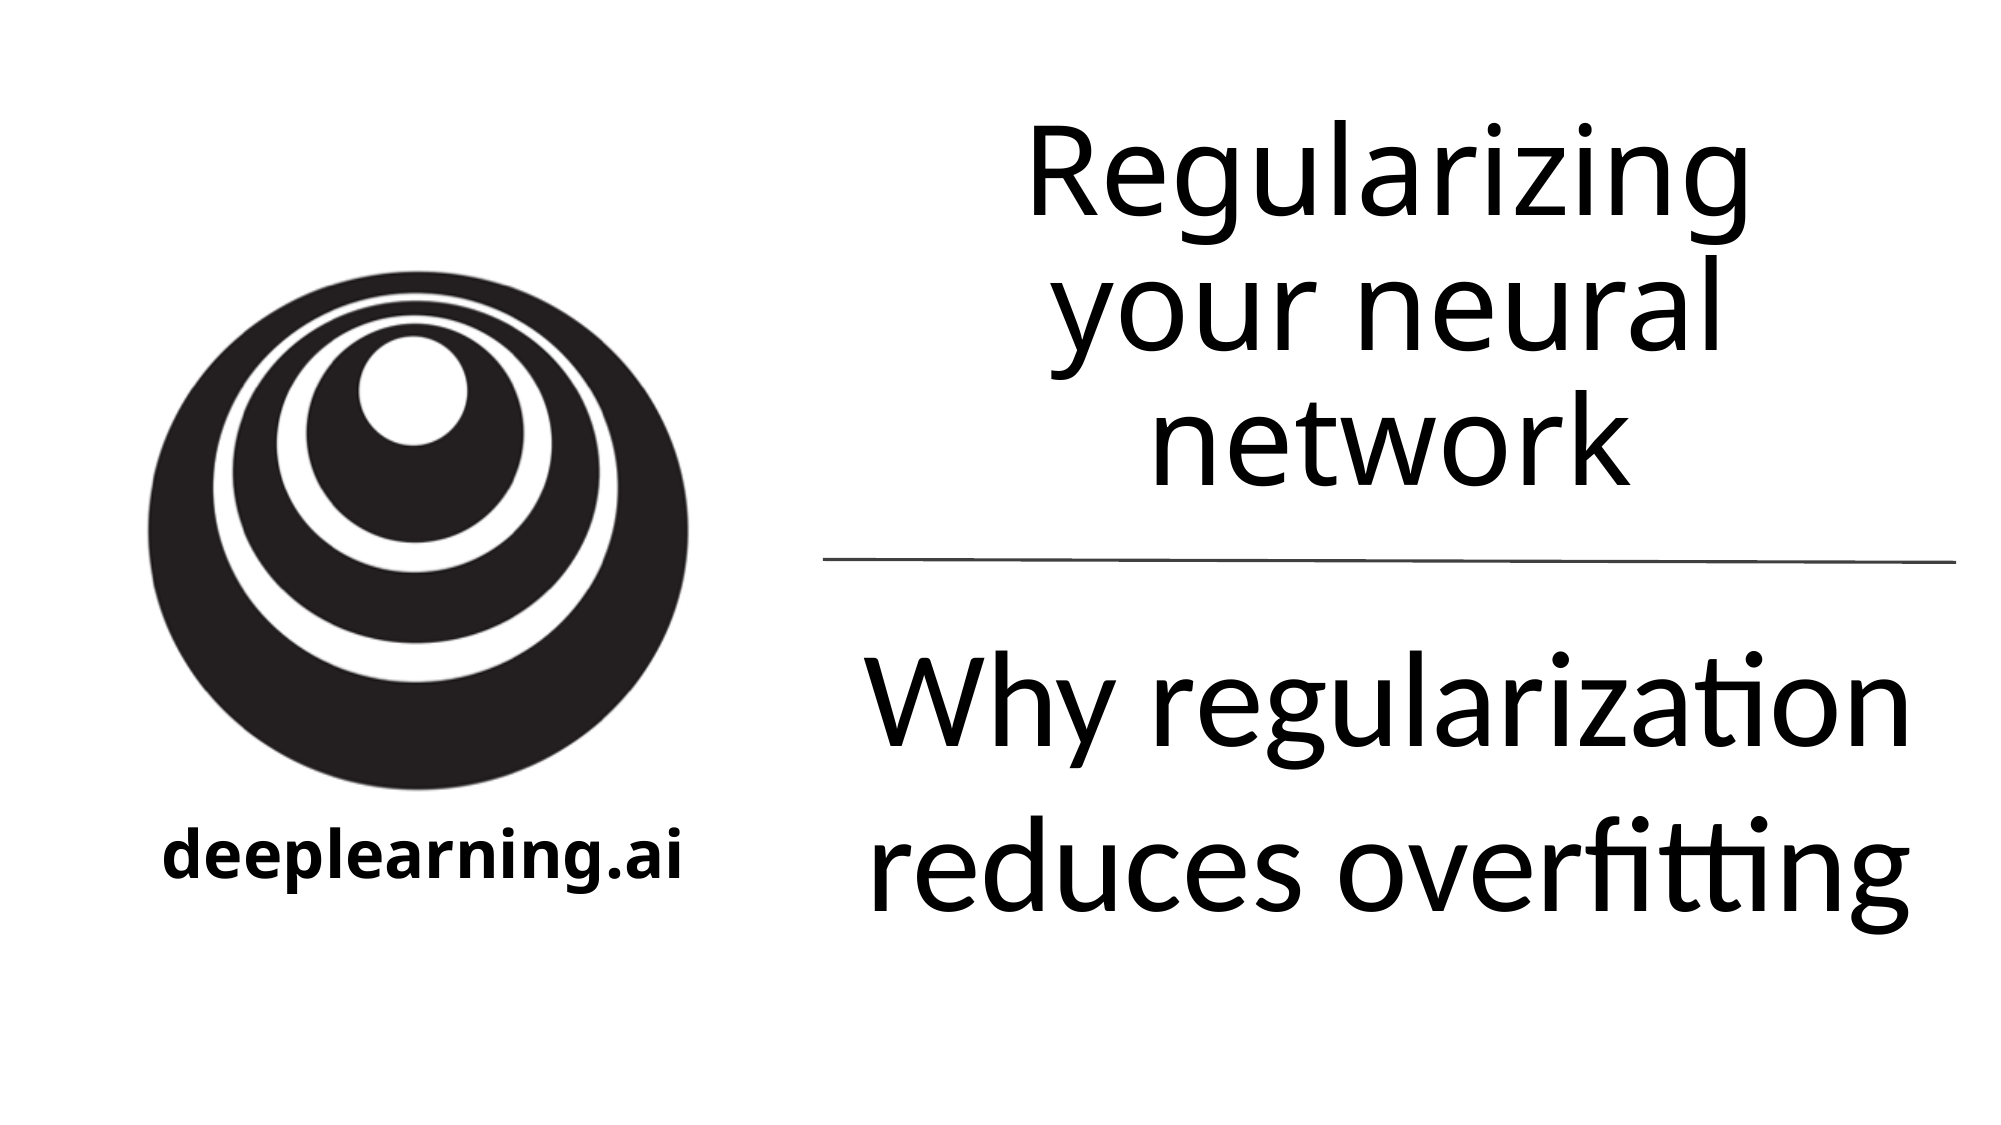

# Regularizing your neural network
deeplearning.ai
Why regularization reduces overfitting